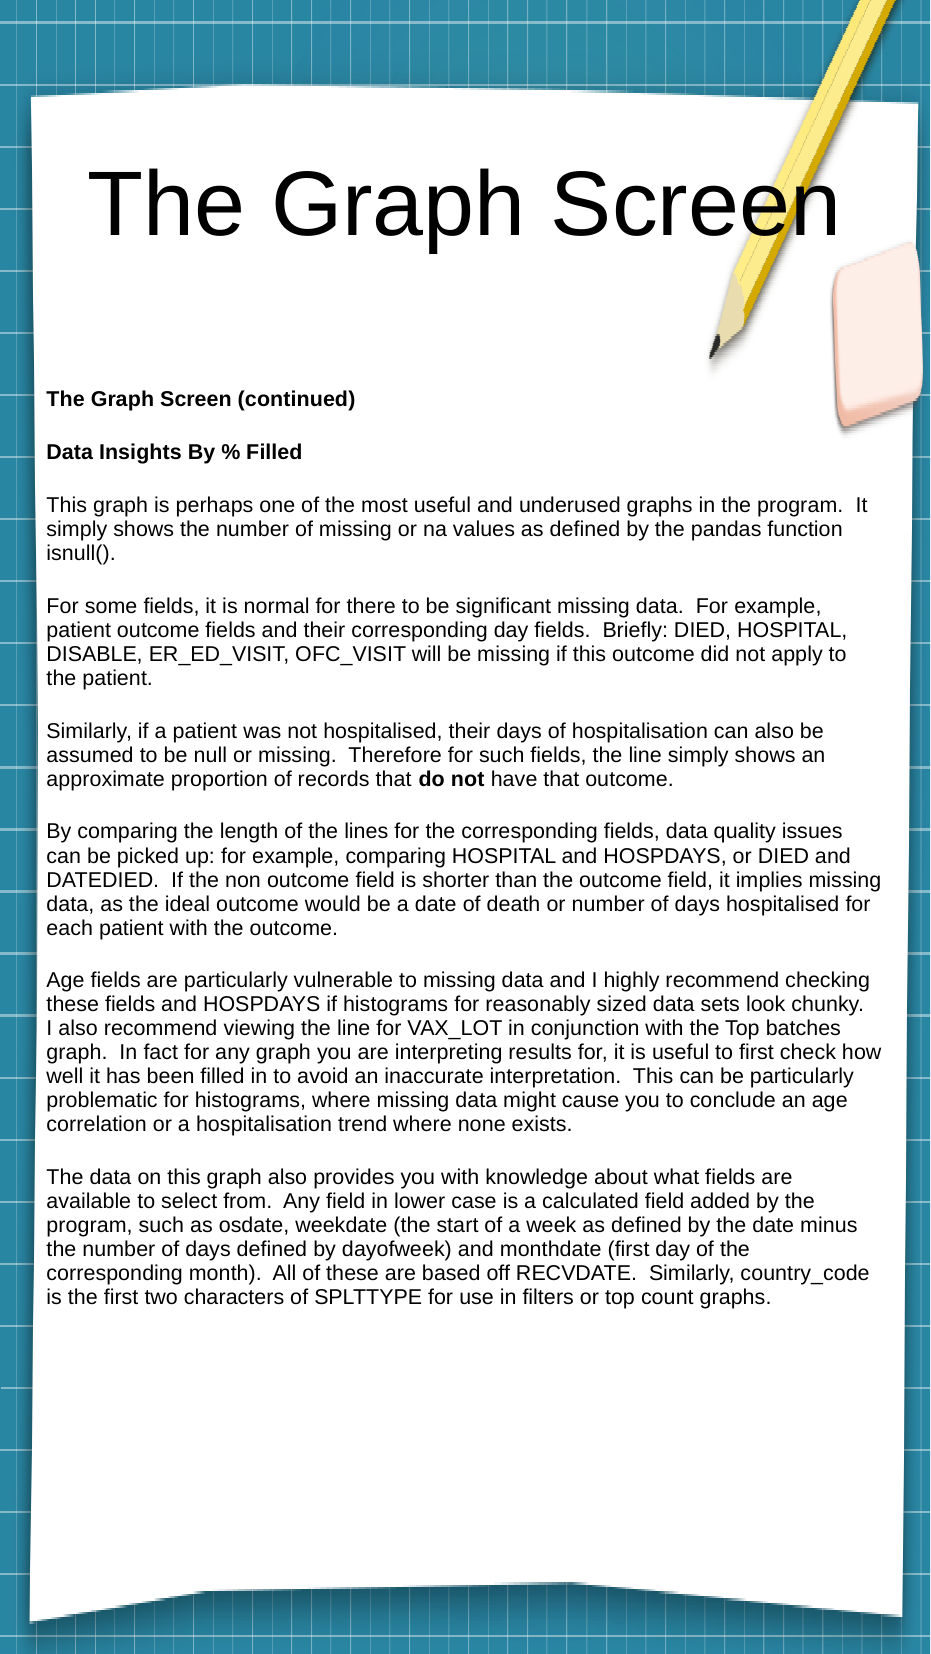

# The Graph Screen
The Graph Screen (continued)
Data Insights By % Filled
This graph is perhaps one of the most useful and underused graphs in the program. It simply shows the number of missing or na values as defined by the pandas function isnull().
For some fields, it is normal for there to be significant missing data. For example, patient outcome fields and their corresponding day fields. Briefly: DIED, HOSPITAL, DISABLE, ER_ED_VISIT, OFC_VISIT will be missing if this outcome did not apply to the patient.
Similarly, if a patient was not hospitalised, their days of hospitalisation can also be assumed to be null or missing. Therefore for such fields, the line simply shows an approximate proportion of records that do not have that outcome.
By comparing the length of the lines for the corresponding fields, data quality issues can be picked up: for example, comparing HOSPITAL and HOSPDAYS, or DIED and DATEDIED. If the non outcome field is shorter than the outcome field, it implies missing data, as the ideal outcome would be a date of death or number of days hospitalised for each patient with the outcome.
Age fields are particularly vulnerable to missing data and I highly recommend checking these fields and HOSPDAYS if histograms for reasonably sized data sets look chunky. I also recommend viewing the line for VAX_LOT in conjunction with the Top batches graph. In fact for any graph you are interpreting results for, it is useful to first check how well it has been filled in to avoid an inaccurate interpretation. This can be particularly problematic for histograms, where missing data might cause you to conclude an age correlation or a hospitalisation trend where none exists.
The data on this graph also provides you with knowledge about what fields are available to select from. Any field in lower case is a calculated field added by the program, such as osdate, weekdate (the start of a week as defined by the date minus the number of days defined by dayofweek) and monthdate (first day of the corresponding month). All of these are based off RECVDATE. Similarly, country_code is the first two characters of SPLTTYPE for use in filters or top count graphs.